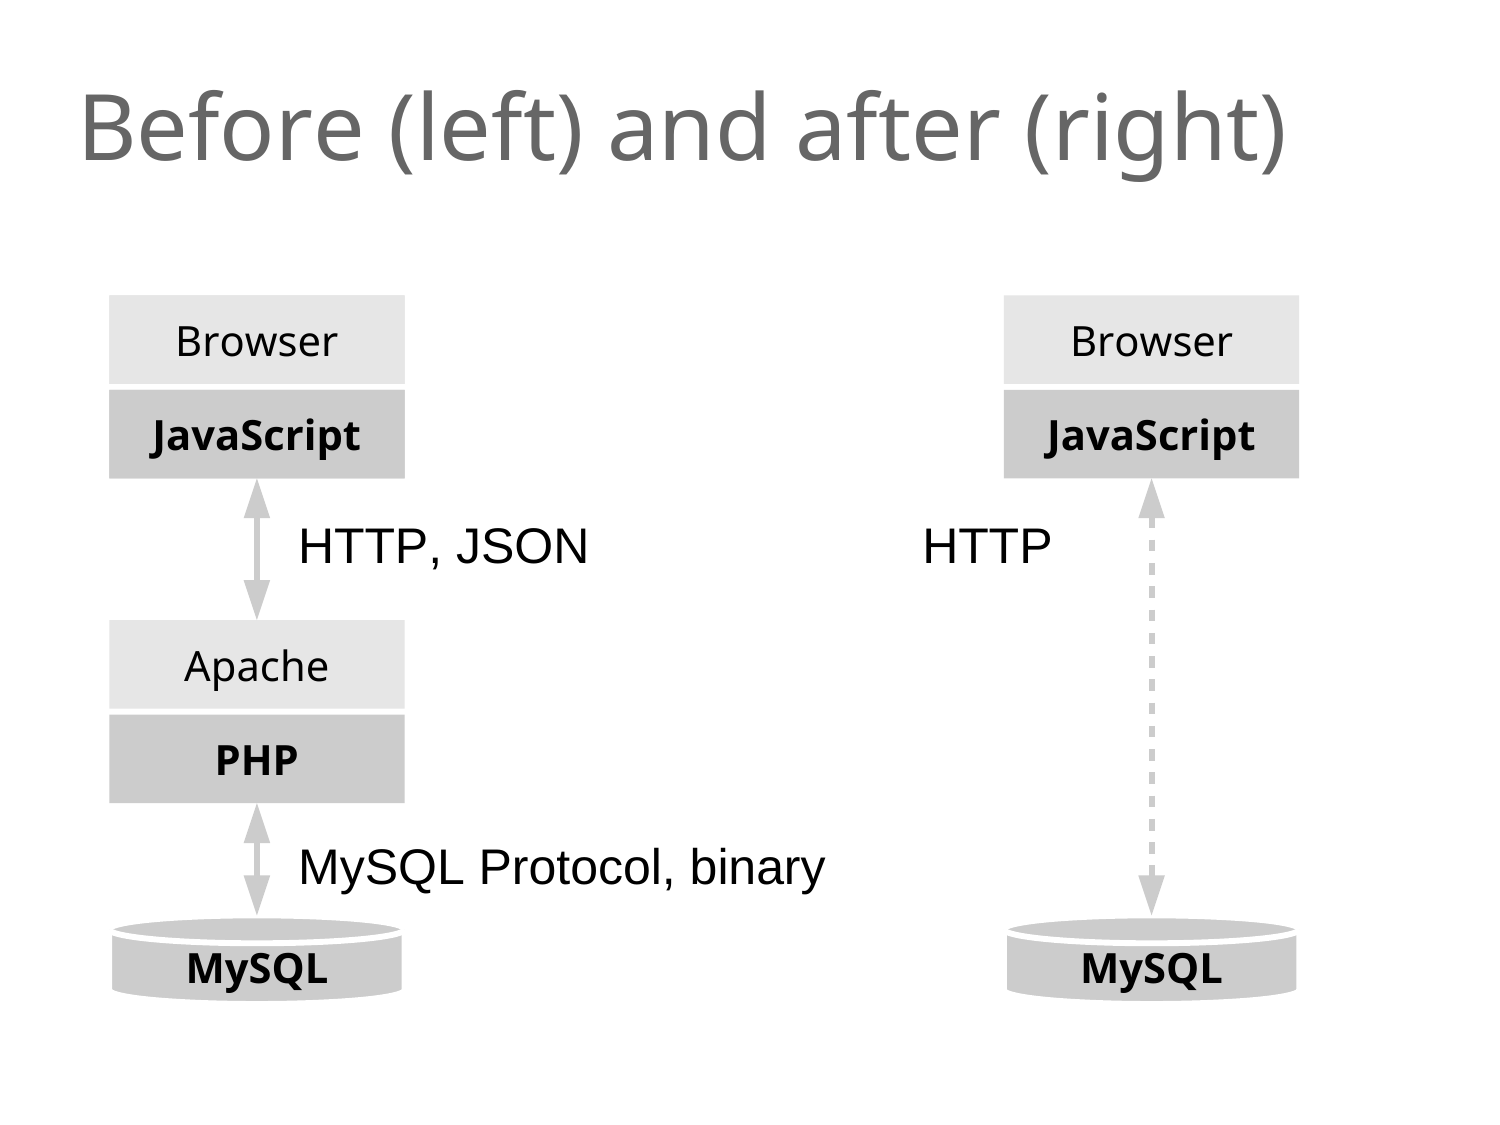

# Before (left) and after (right)
Browser
Browser
Browser
JavaScript
JavaScript
JavaScript
HTTP, JSON
HTTP
Apache
PHP
MySQL Protocol, binary
MySQL
MySQL